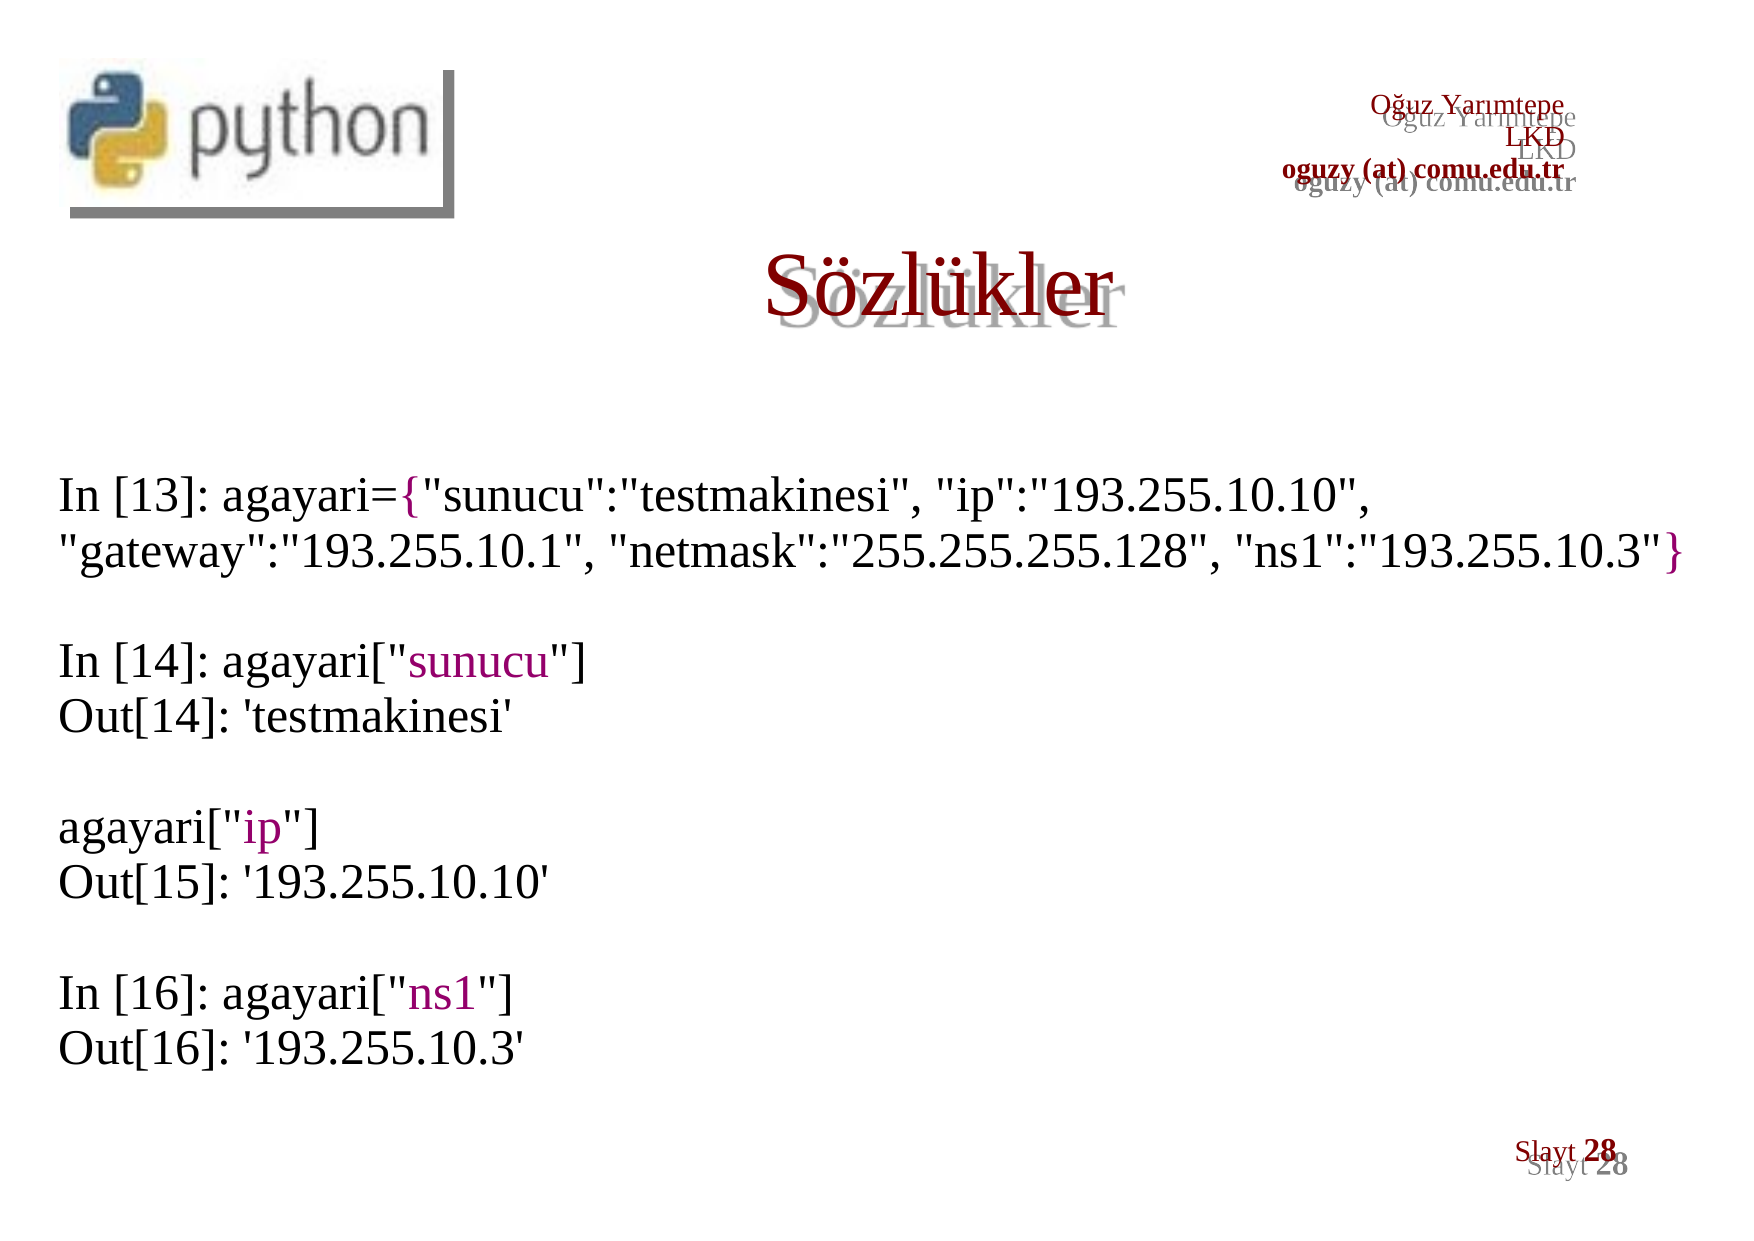

# Sözlükler
In [13]: agayari={"sunucu":"testmakinesi", "ip":"193.255.10.10", "gateway":"193.255.10.1", "netmask":"255.255.255.128", "ns1":"193.255.10.3"}
In [14]: agayari["sunucu"]
Out[14]: 'testmakinesi'
agayari["ip"]
Out[15]: '193.255.10.10'
In [16]: agayari["ns1"]
Out[16]: '193.255.10.3'